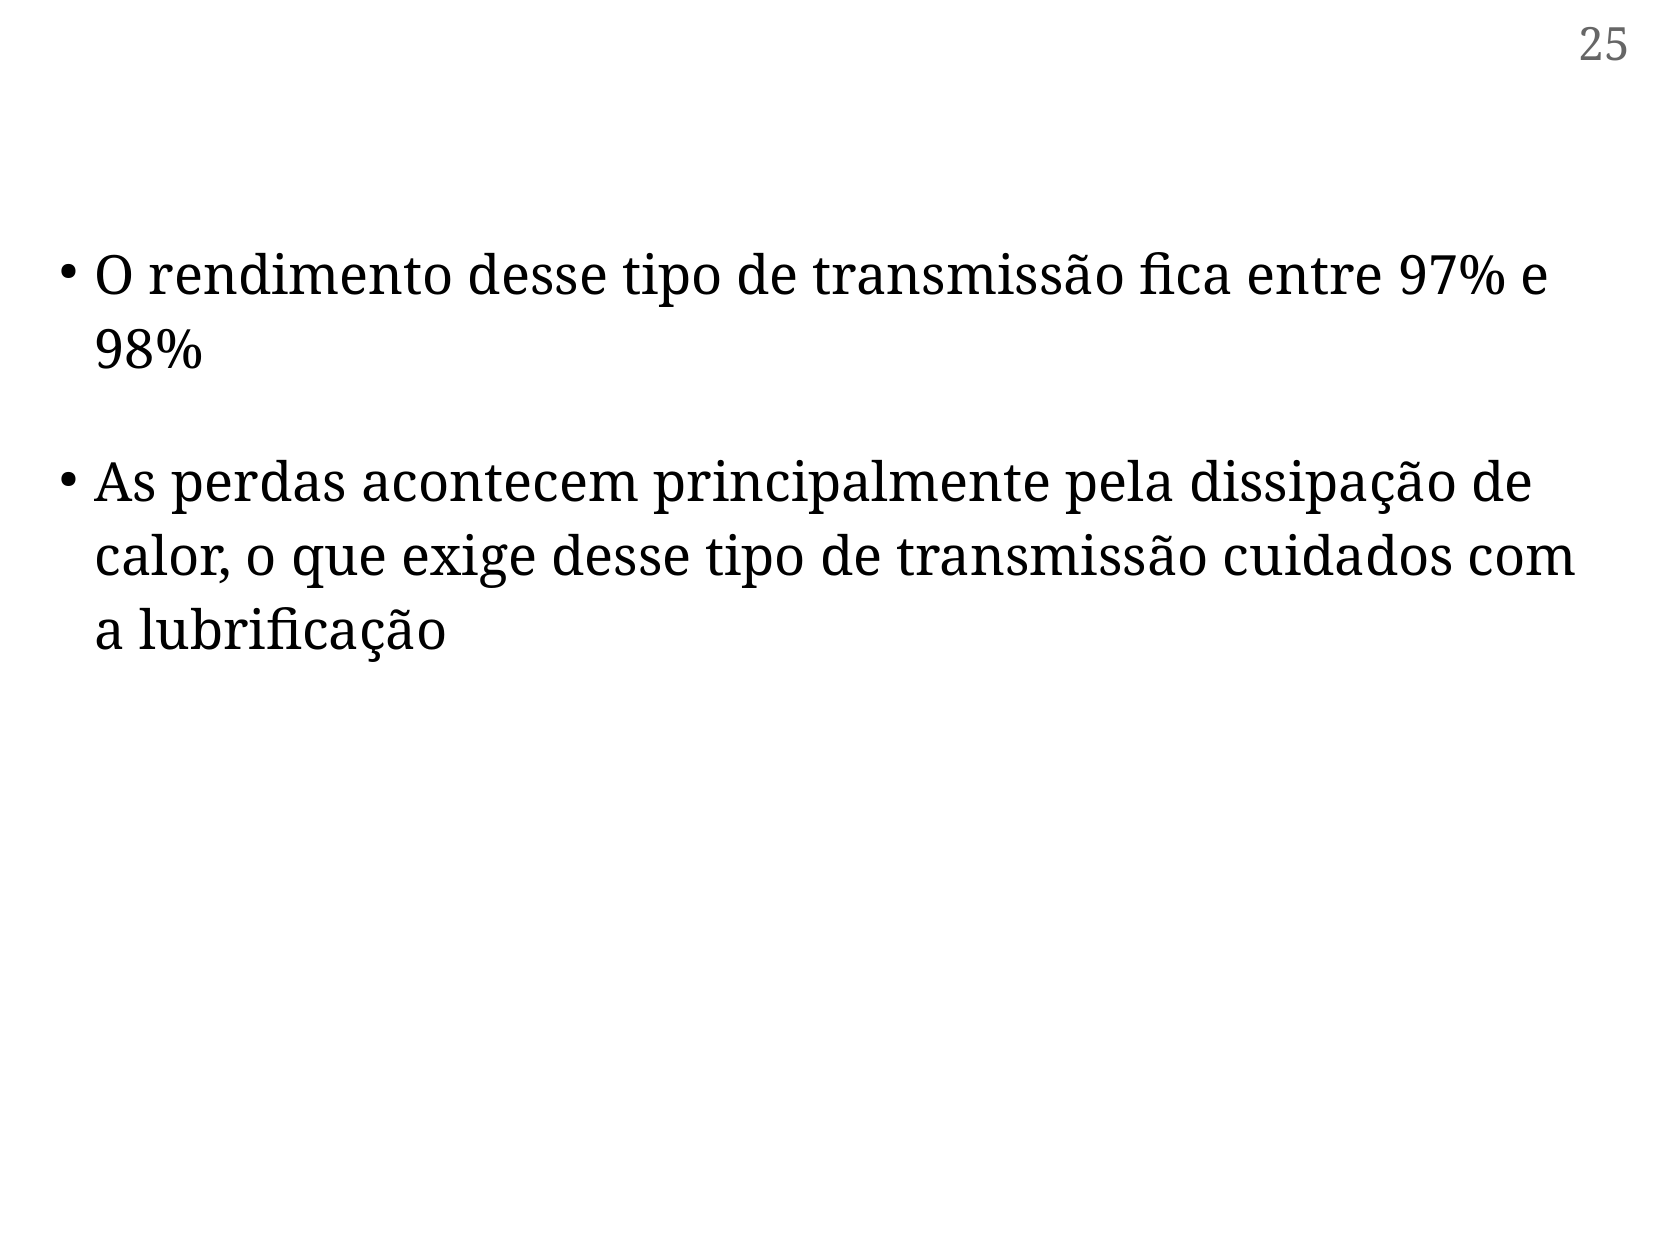

25
#
O rendimento desse tipo de transmissão fica entre 97% e 98%
As perdas acontecem principalmente pela dissipação de calor, o que exige desse tipo de transmissão cuidados com a lubrificação